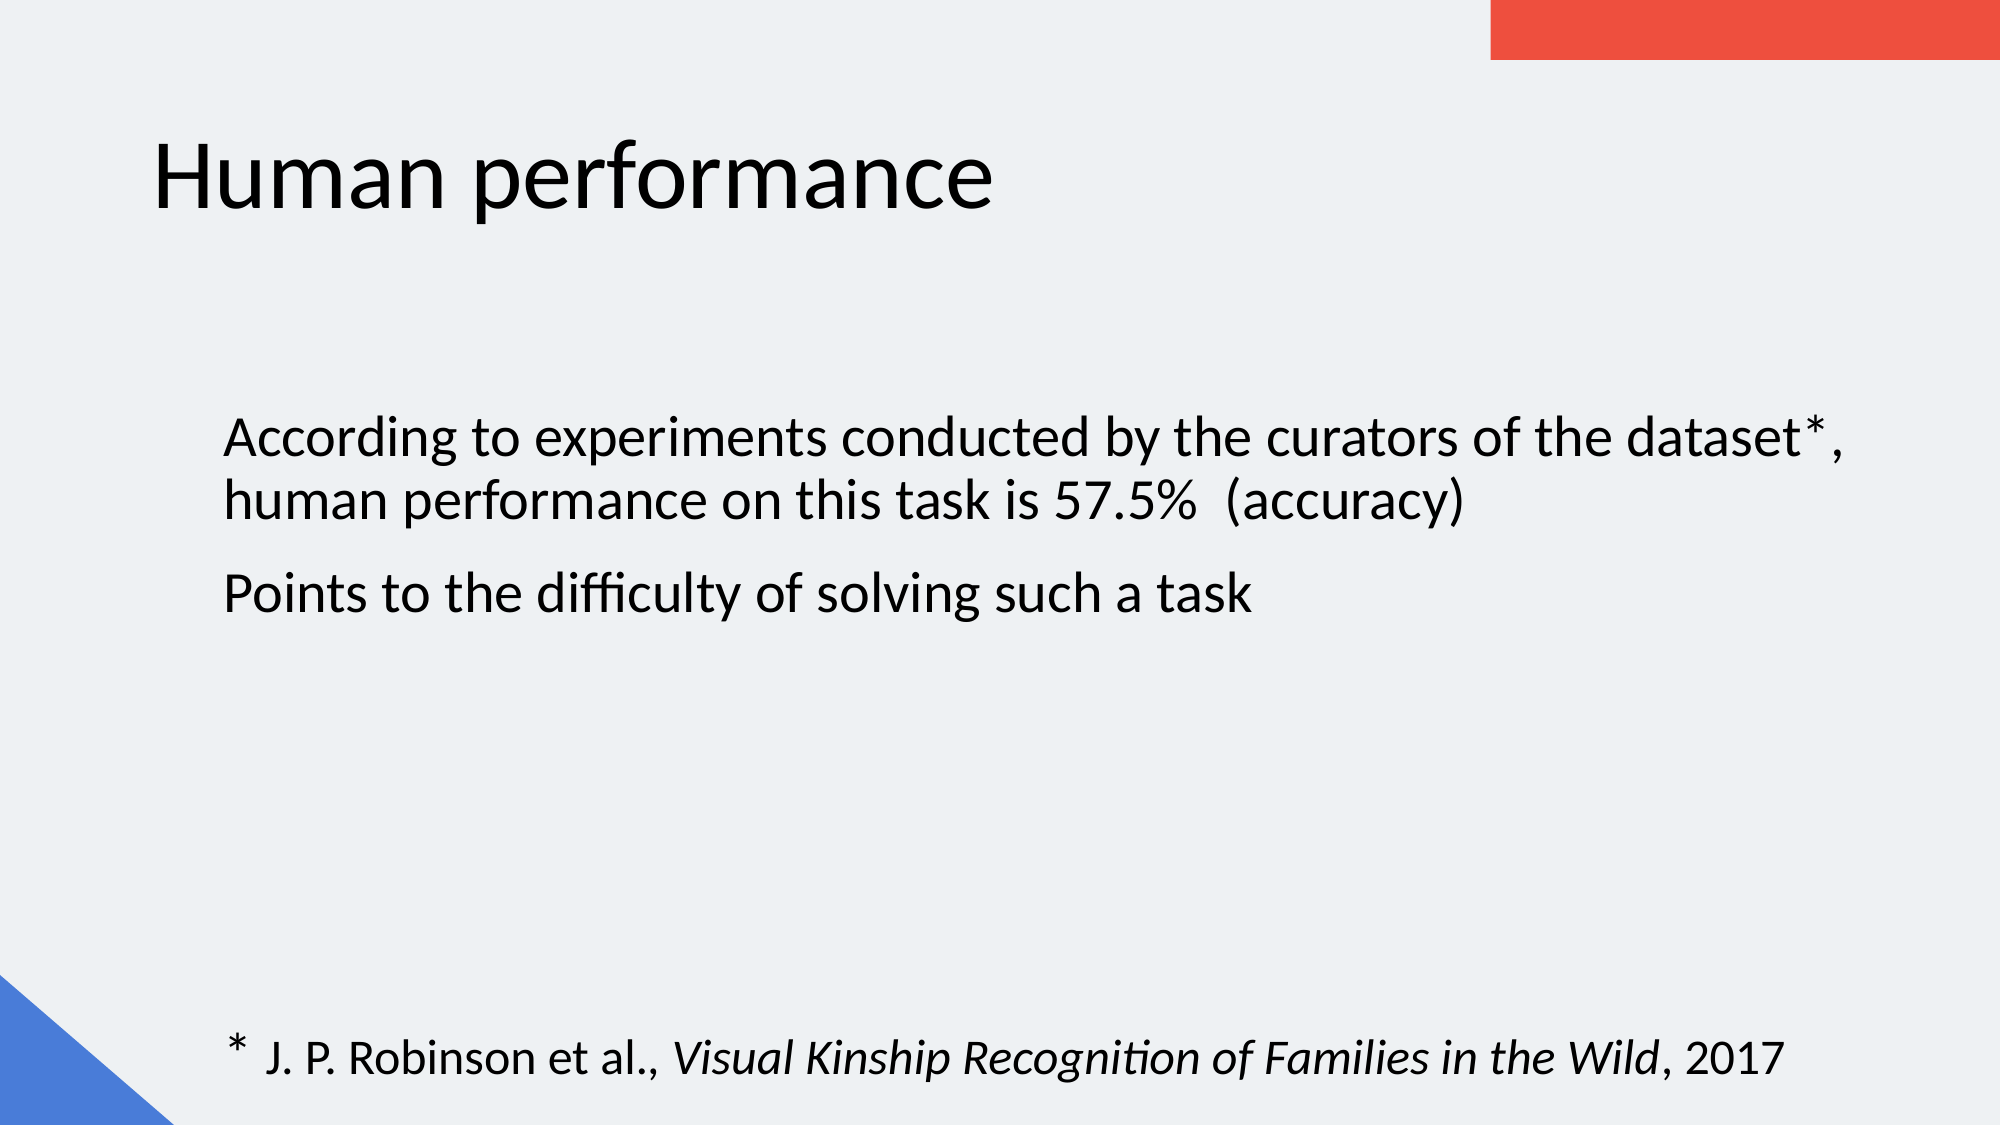

# Human performance
According to experiments conducted by the curators of the dataset*, human performance on this task is 57.5% (accuracy)
Points to the difficulty of solving such a task
* J. P. Robinson et al., Visual Kinship Recognition of Families in the Wild, 2017